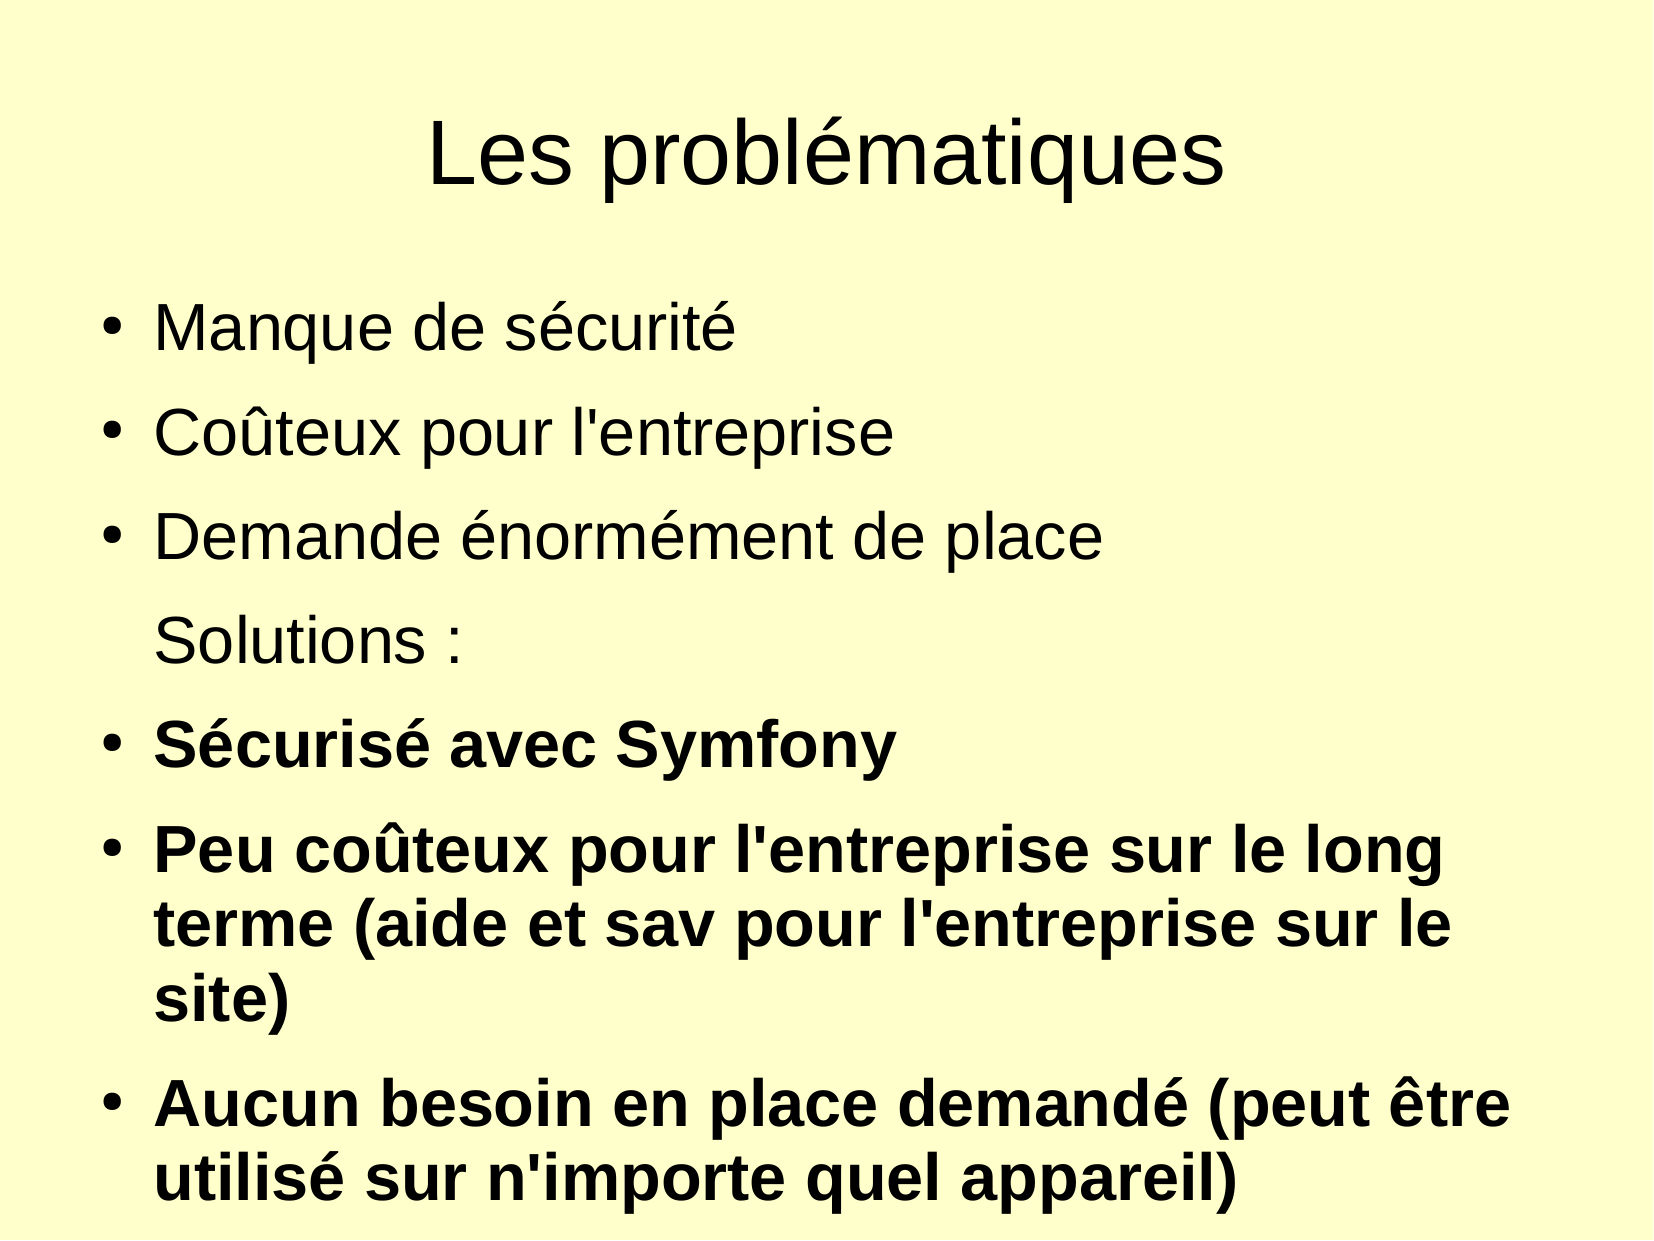

# Les problématiques
Manque de sécurité
Coûteux pour l'entreprise
Demande énormément de place
Solutions :
Sécurisé avec Symfony
Peu coûteux pour l'entreprise sur le long terme (aide et sav pour l'entreprise sur le site)
Aucun besoin en place demandé (peut être utilisé sur n'importe quel appareil)